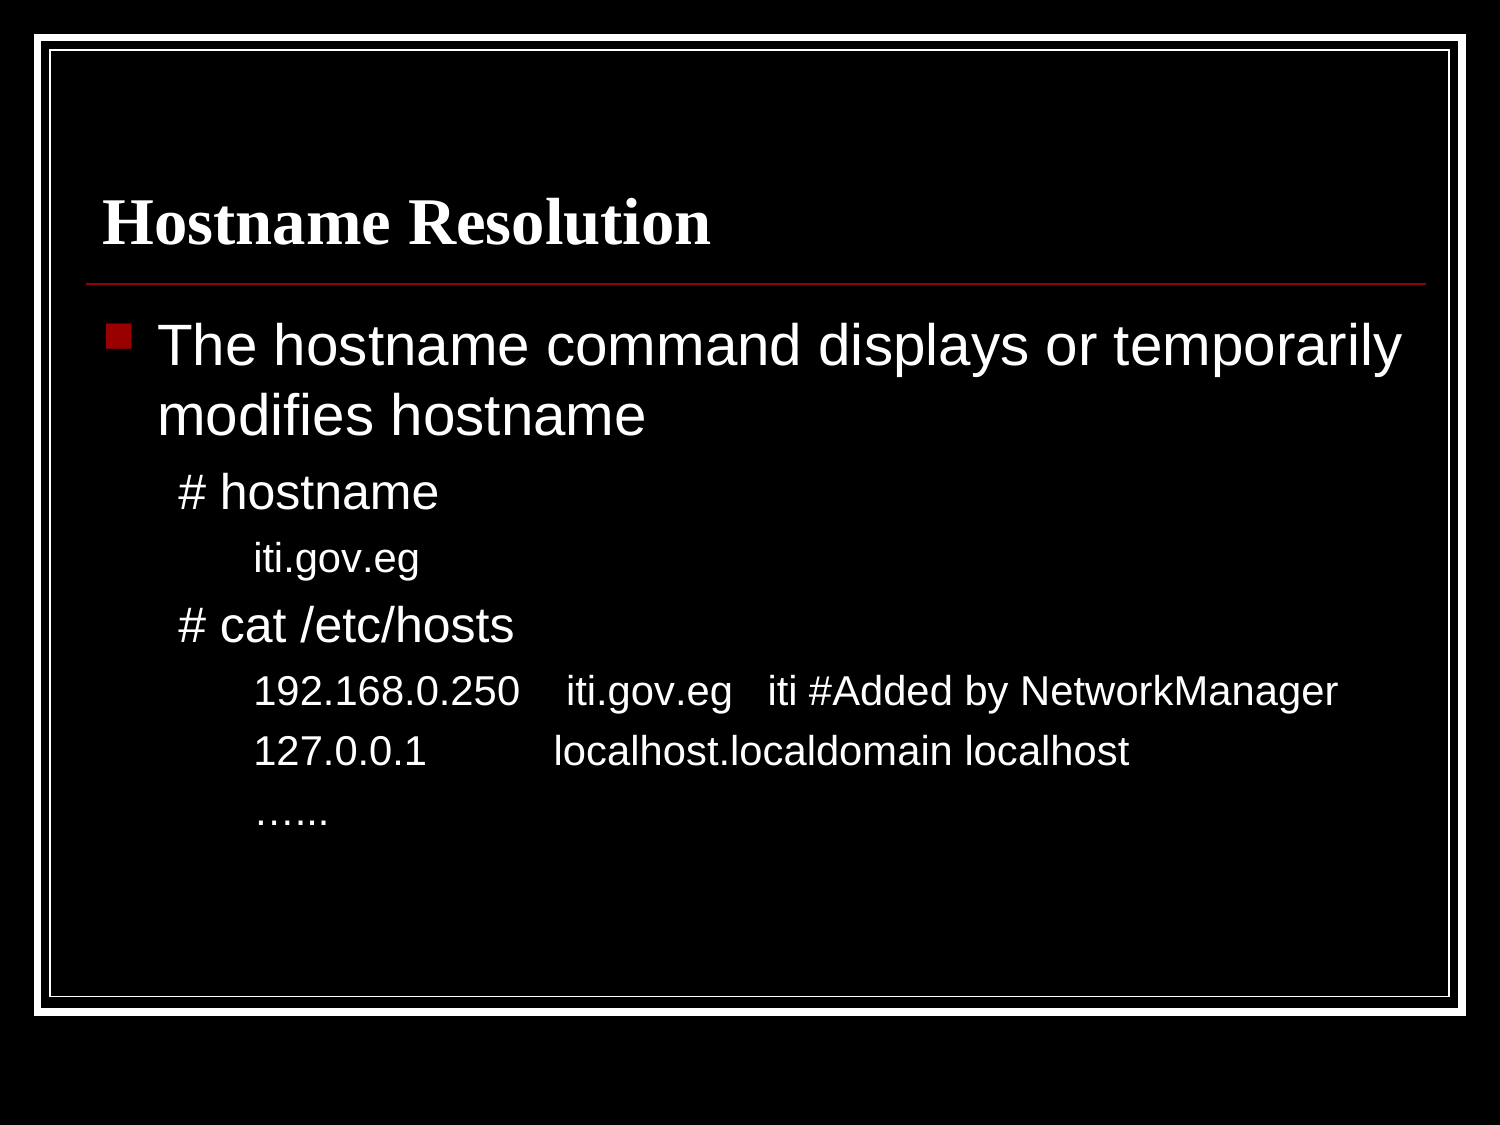

# Hostname Resolution
The hostname command displays or temporarily modifies hostname
# hostname
iti.gov.eg
# cat /etc/hosts
192.168.0.250 iti.gov.eg iti #Added by NetworkManager
127.0.0.1 localhost.localdomain localhost
…...